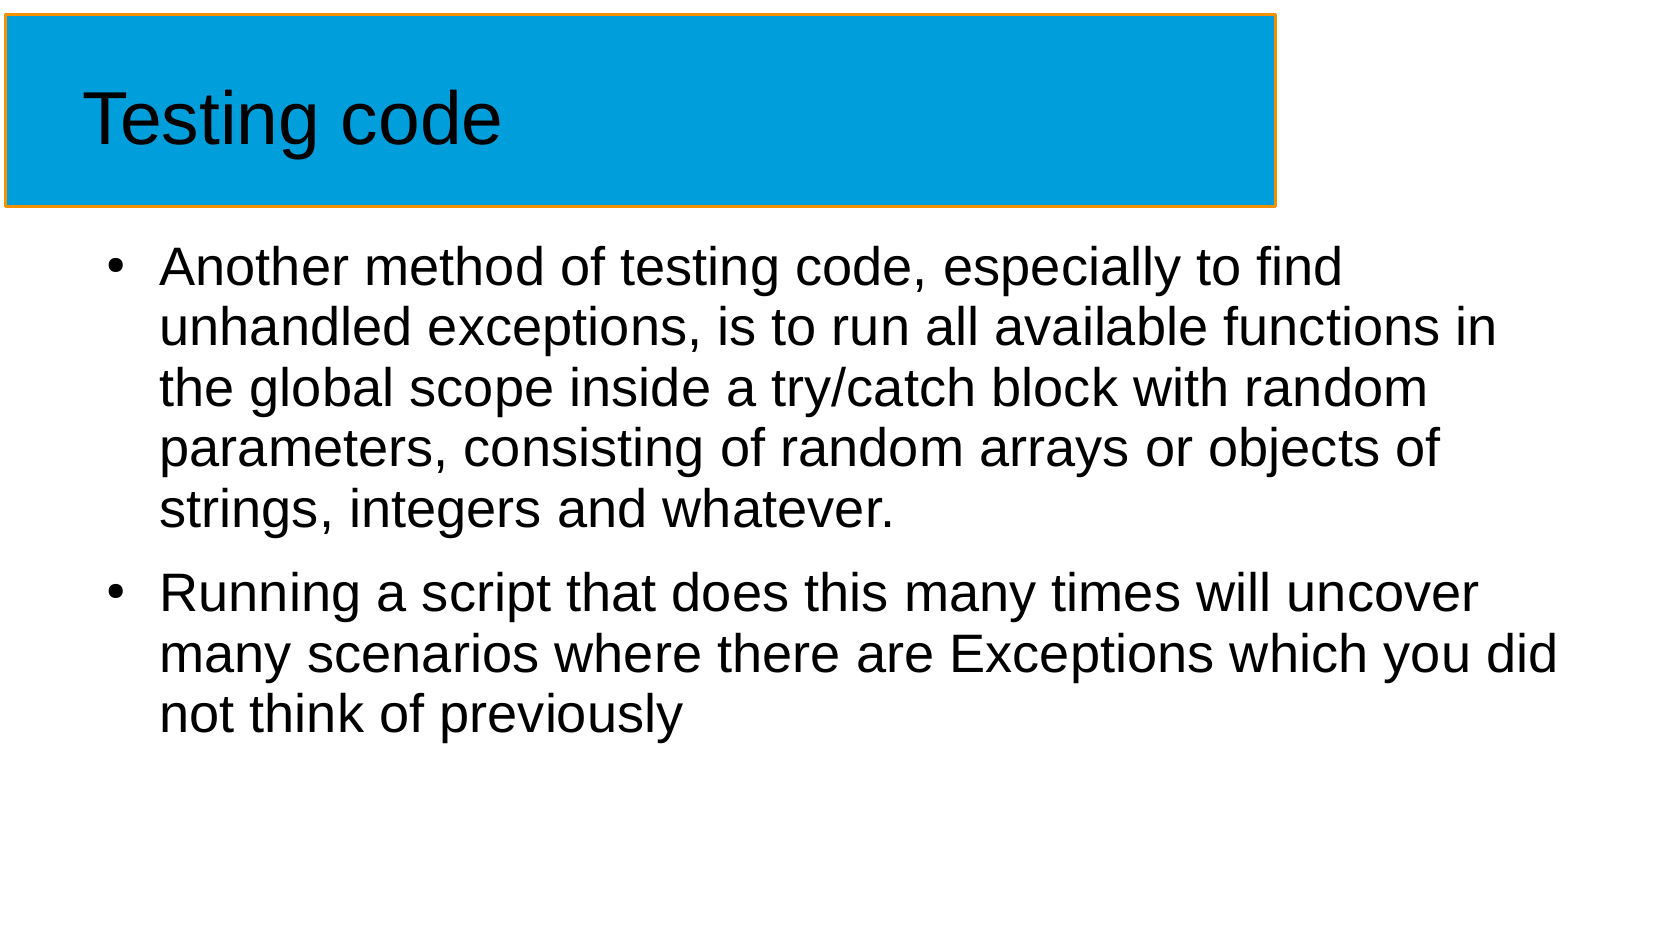

# Testing code
Another method of testing code, especially to find unhandled exceptions, is to run all available functions in the global scope inside a try/catch block with random parameters, consisting of random arrays or objects of strings, integers and whatever.
Running a script that does this many times will uncover many scenarios where there are Exceptions which you did not think of previously